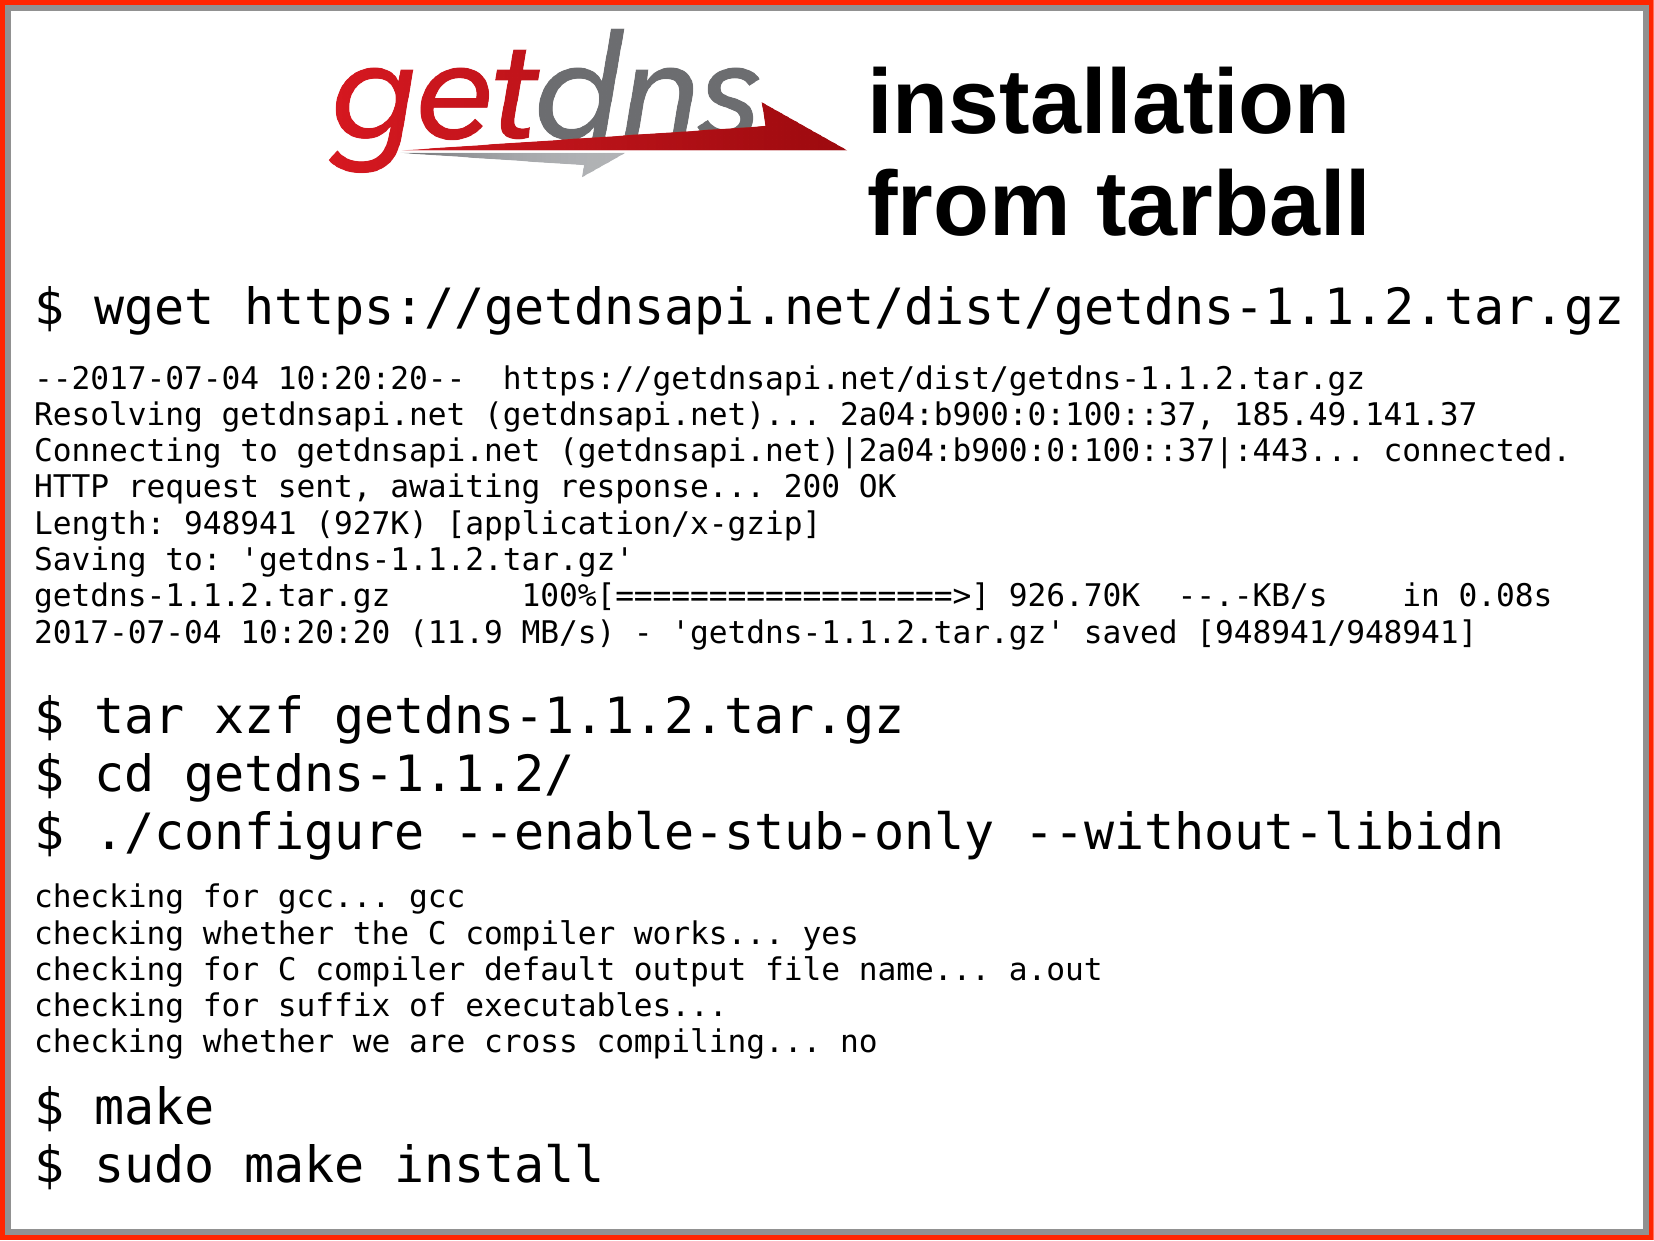

# installation from tarball
$ wget https://getdnsapi.net/dist/getdns-1.1.2.tar.gz
--2017-07-04 10:20:20-- https://getdnsapi.net/dist/getdns-1.1.2.tar.gz
Resolving getdnsapi.net (getdnsapi.net)... 2a04:b900:0:100::37, 185.49.141.37
Connecting to getdnsapi.net (getdnsapi.net)|2a04:b900:0:100::37|:443... connected.
HTTP request sent, awaiting response... 200 OK
Length: 948941 (927K) [application/x-gzip]
Saving to: 'getdns-1.1.2.tar.gz'
getdns-1.1.2.tar.gz 100%[==================>] 926.70K --.-KB/s in 0.08s
2017-07-04 10:20:20 (11.9 MB/s) - 'getdns-1.1.2.tar.gz' saved [948941/948941]
$ tar xzf getdns-1.1.2.tar.gz
$ cd getdns-1.1.2/
$ ./configure --enable-stub-only --without-libidn
checking for gcc... gcc
checking whether the C compiler works... yes
checking for C compiler default output file name... a.out
checking for suffix of executables...
checking whether we are cross compiling... no
$ make
$ sudo make install